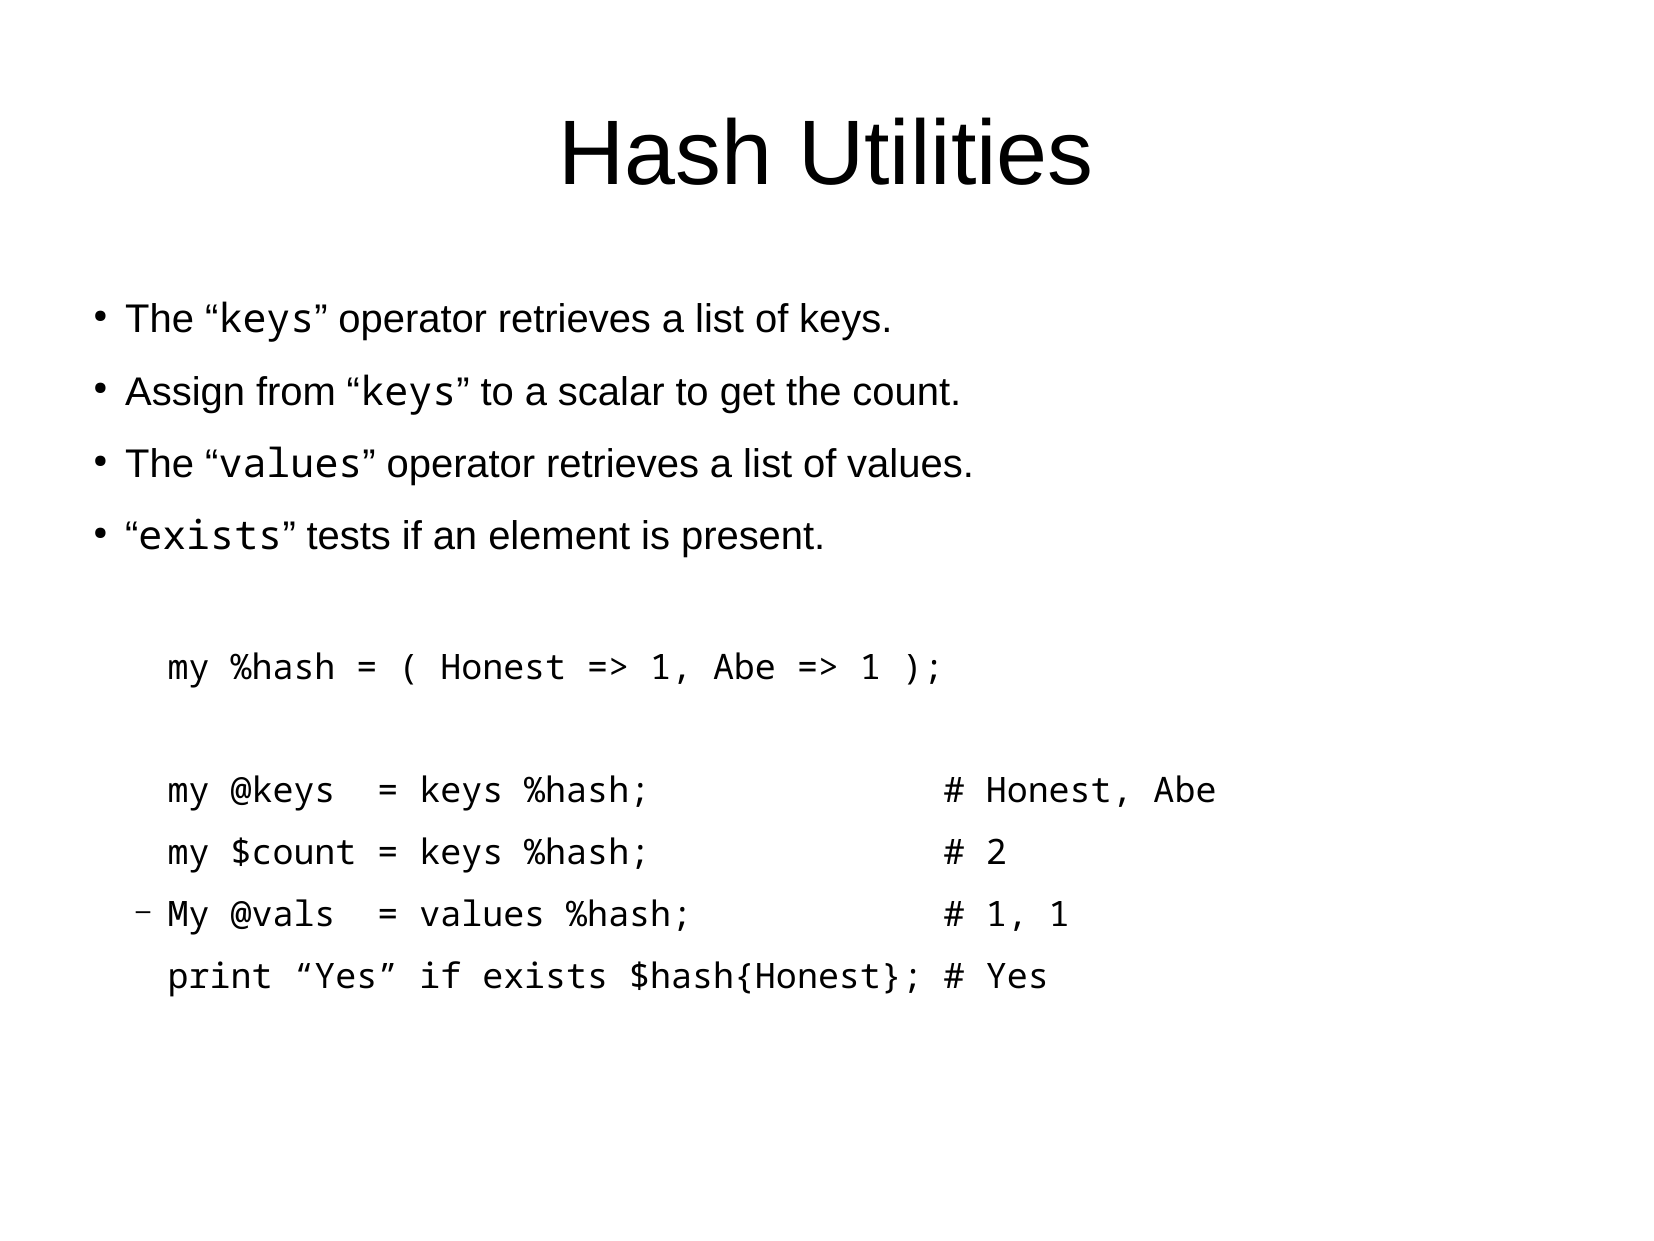

# Hash Utilities
The “keys” operator retrieves a list of keys.
Assign from “keys” to a scalar to get the count.
The “values” operator retrieves a list of values.
“exists” tests if an element is present.
my %hash = ( Honest => 1, Abe => 1 );
my @keys = keys %hash; # Honest, Abe
my $count = keys %hash; # 2
My @vals = values %hash; # 1, 1
print “Yes” if exists $hash{Honest}; # Yes